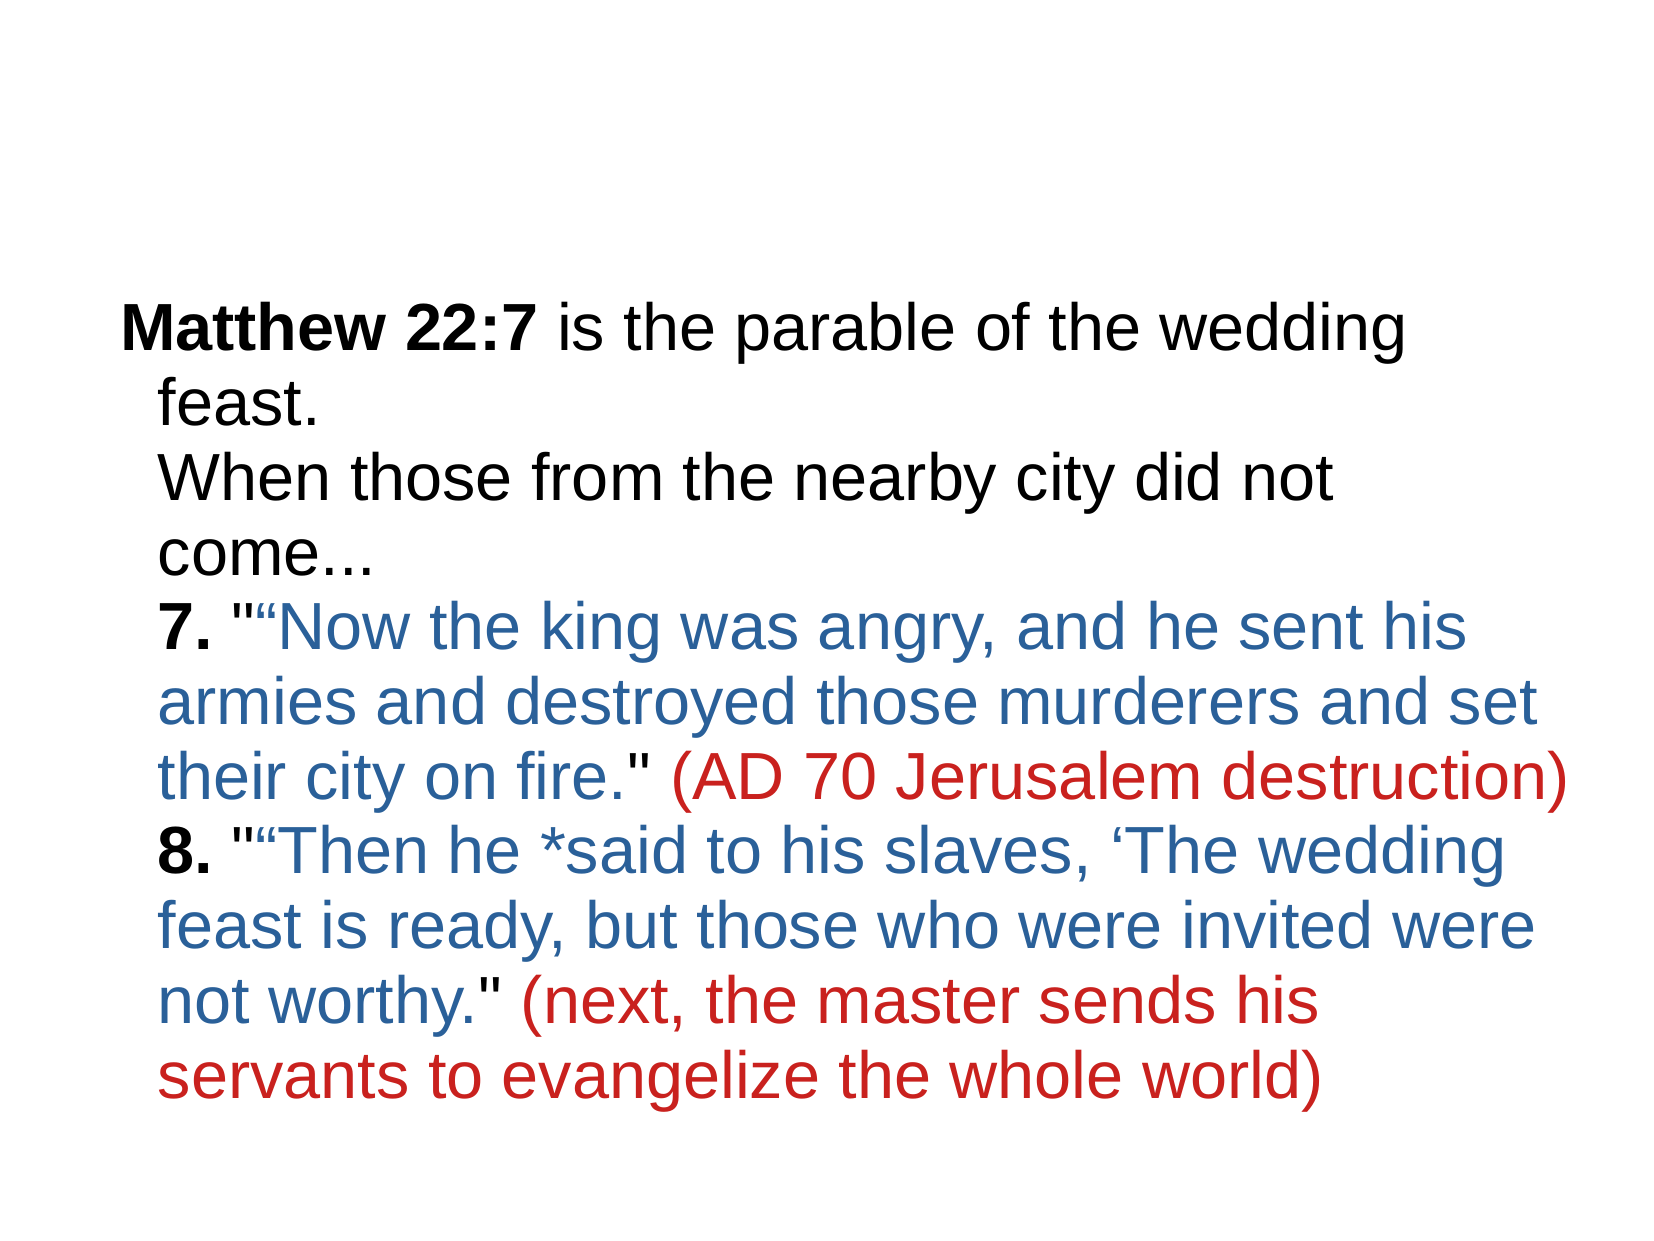

#
Matthew 22:7 is the parable of the wedding feast.
When those from the nearby city did not come...
7. "“Now the king was angry, and he sent his armies and destroyed those murderers and set their city on fire." (AD 70 Jerusalem destruction)
8. "“Then he *said to his slaves, ‘The wedding feast is ready, but those who were invited were not worthy." (next, the master sends his servants to evangelize the whole world)
Earlier in Verse 14, Jesus said the gospel would go throughout the Roman empire before the temple would be destroyed, which it did.
Just like the parable, the king invited those nearby (the Jews) who rejected the invitation, the king destroyed their city, then sent invitations out to strangers from further away (the gentiles).
This is still going on today.
Where are they gathered into? Jesus' kingdom.